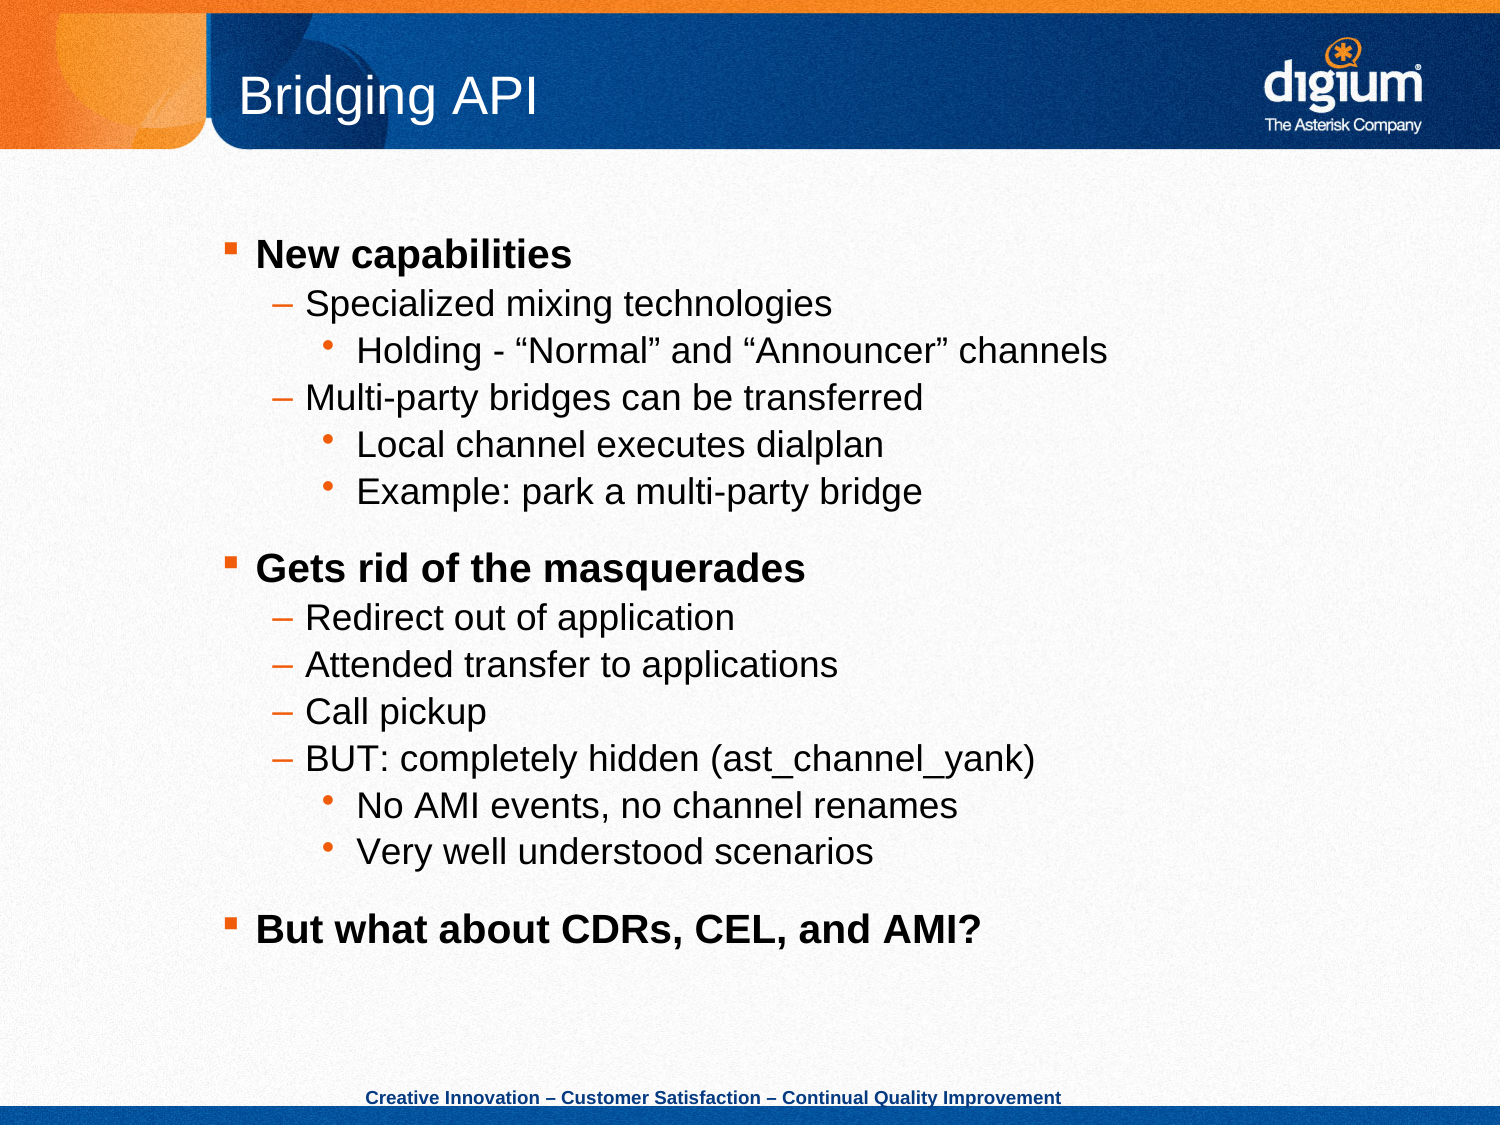

# Bridging API
New capabilities
Specialized mixing technologies
Holding - “Normal” and “Announcer” channels
Multi-party bridges can be transferred
Local channel executes dialplan
Example: park a multi-party bridge
Gets rid of the masquerades
Redirect out of application
Attended transfer to applications
Call pickup
BUT: completely hidden (ast_channel_yank)
No AMI events, no channel renames
Very well understood scenarios
But what about CDRs, CEL, and AMI?